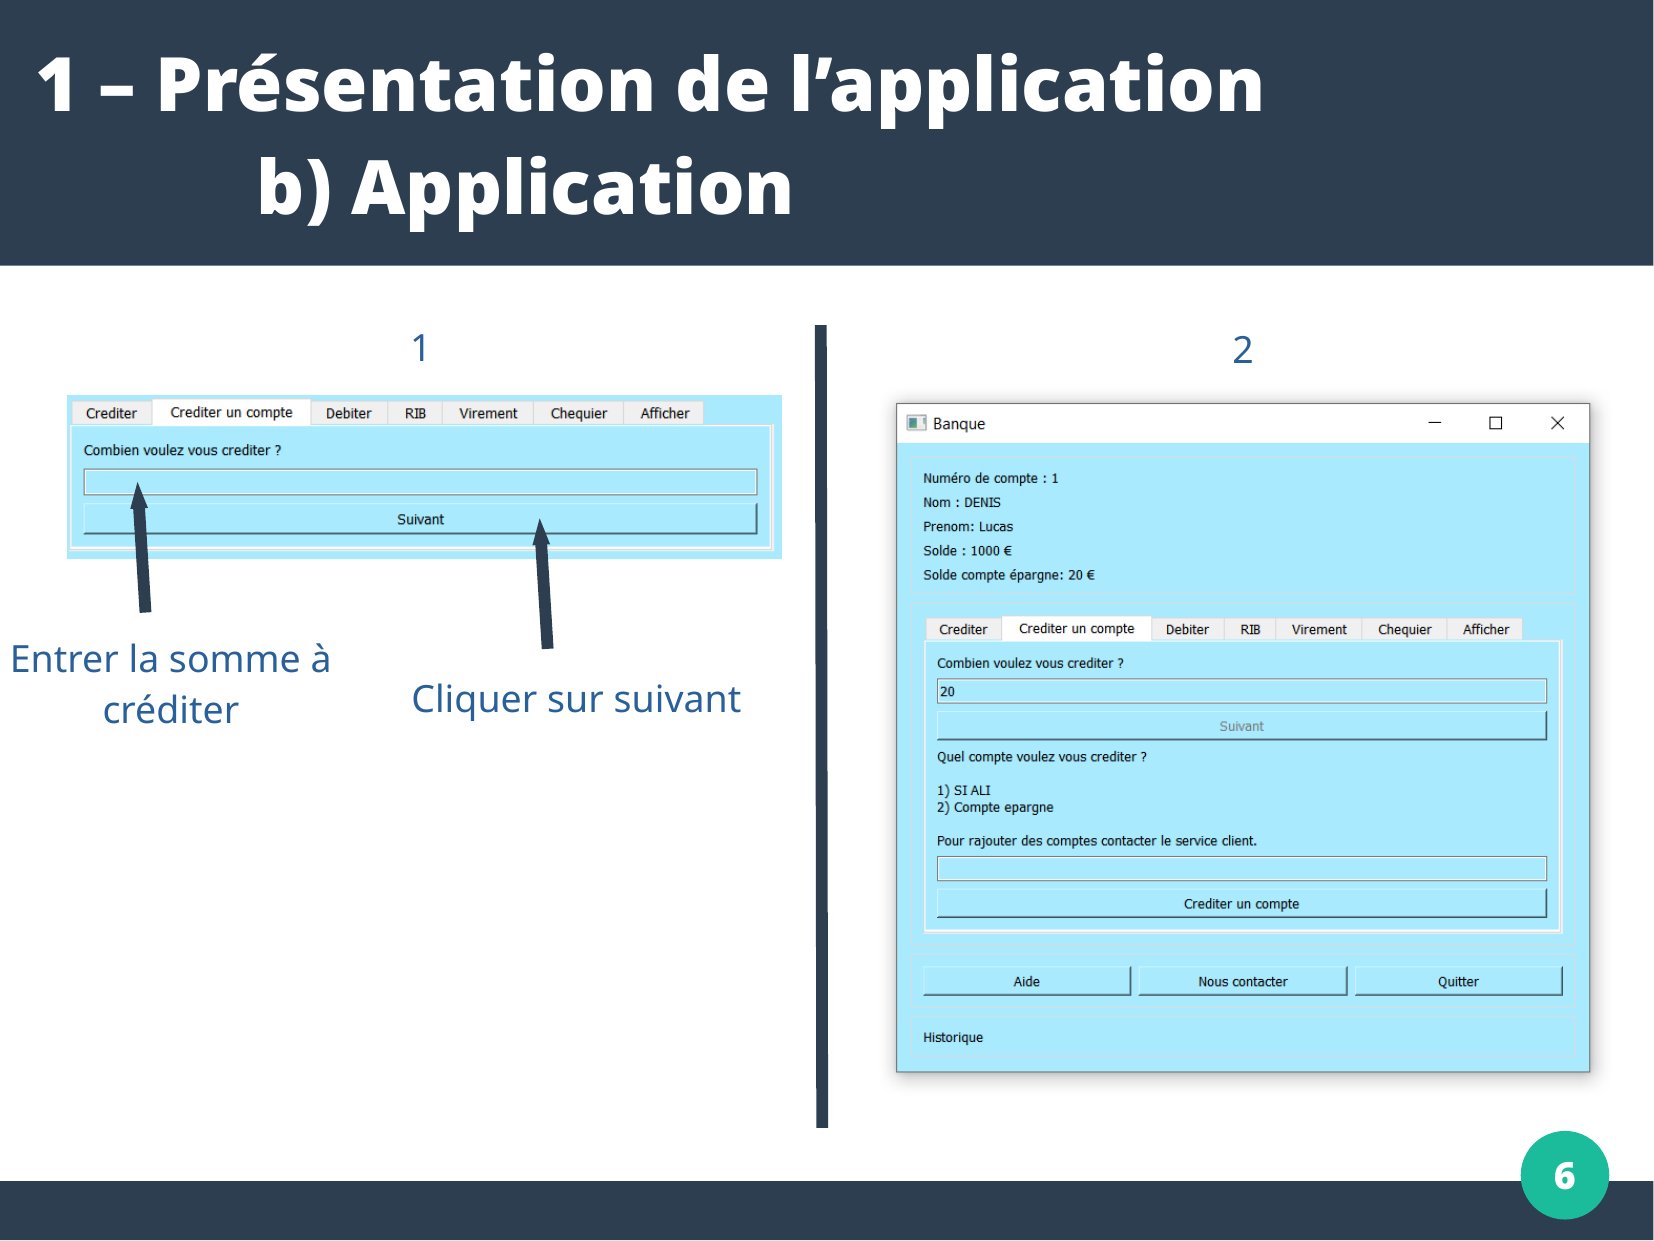

# 1 – Présentation de l’application b) Application
1
2
Entrer la somme à créditer
Cliquer sur suivant
6